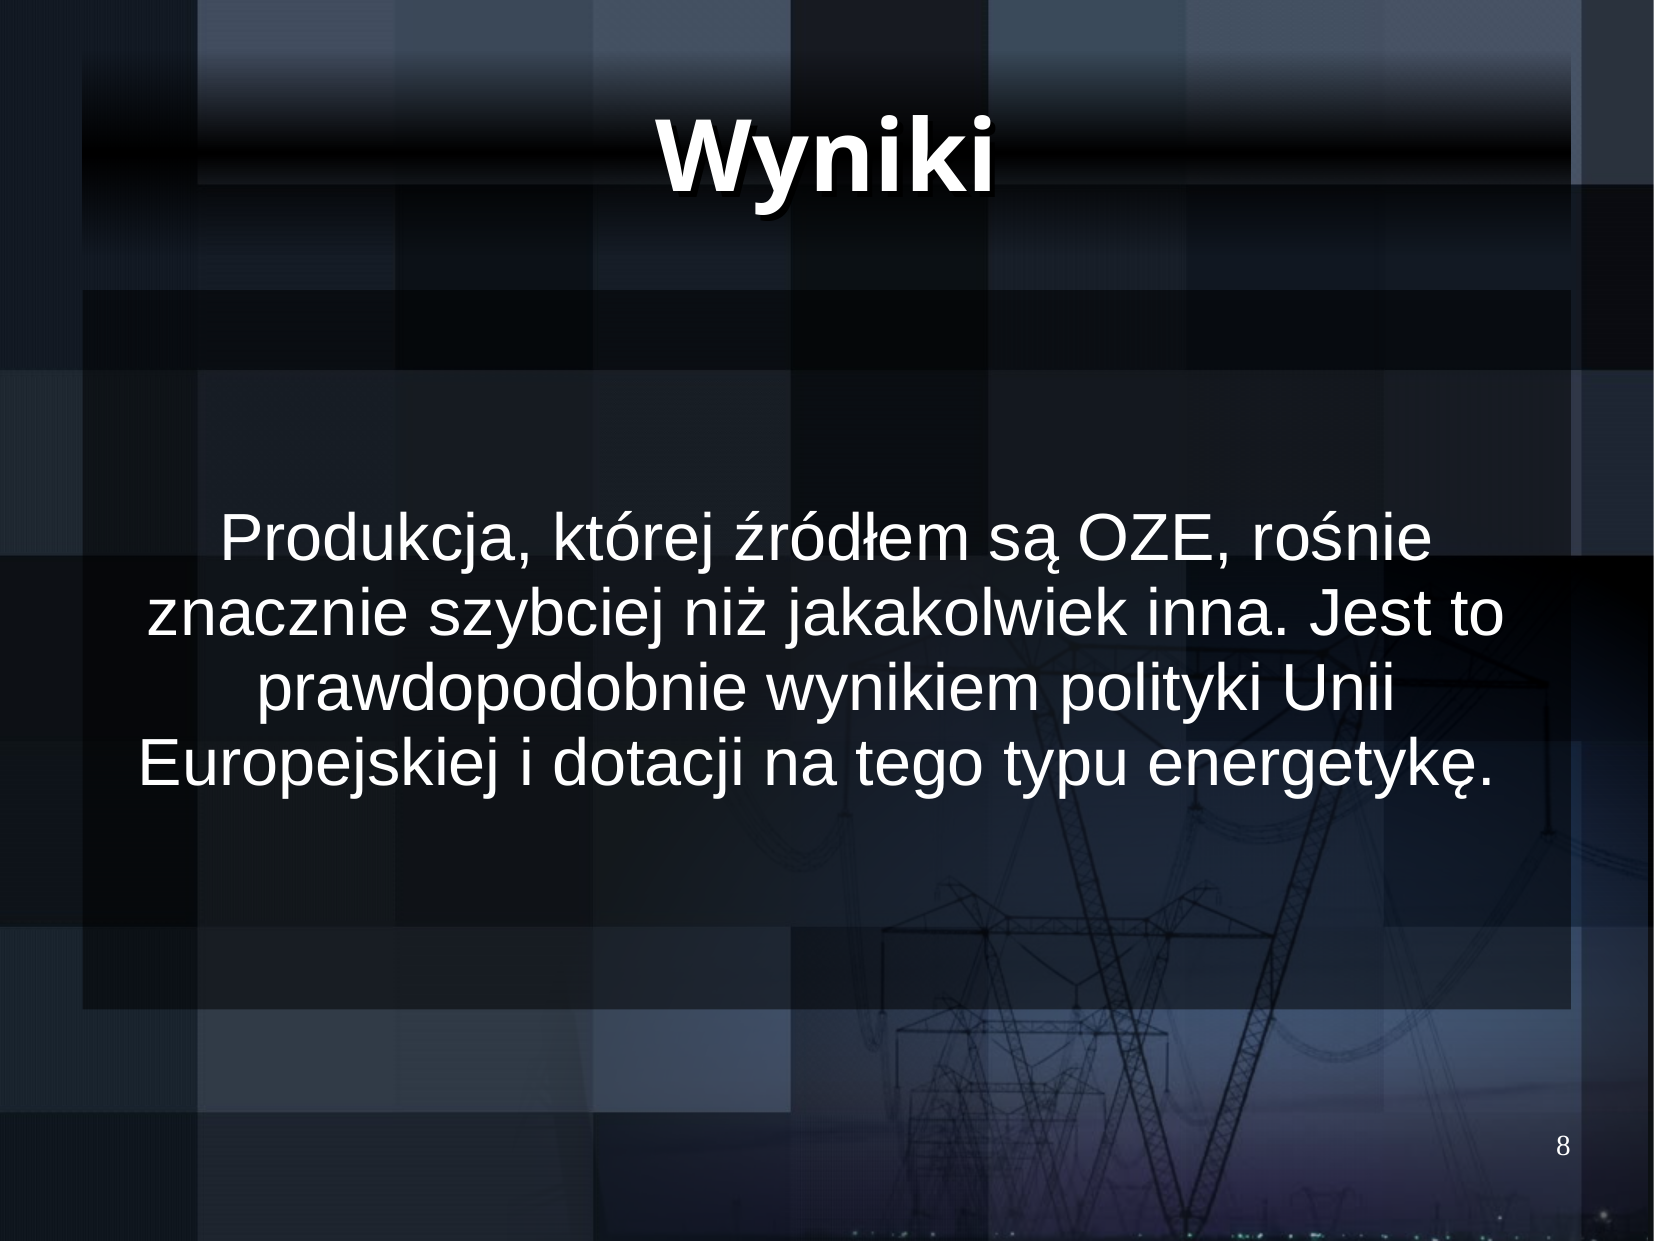

# Wyniki
Produkcja, której źródłem są OZE, rośnie znacznie szybciej niż jakakolwiek inna. Jest to prawdopodobnie wynikiem polityki Unii Europejskiej i dotacji na tego typu energetykę.
8